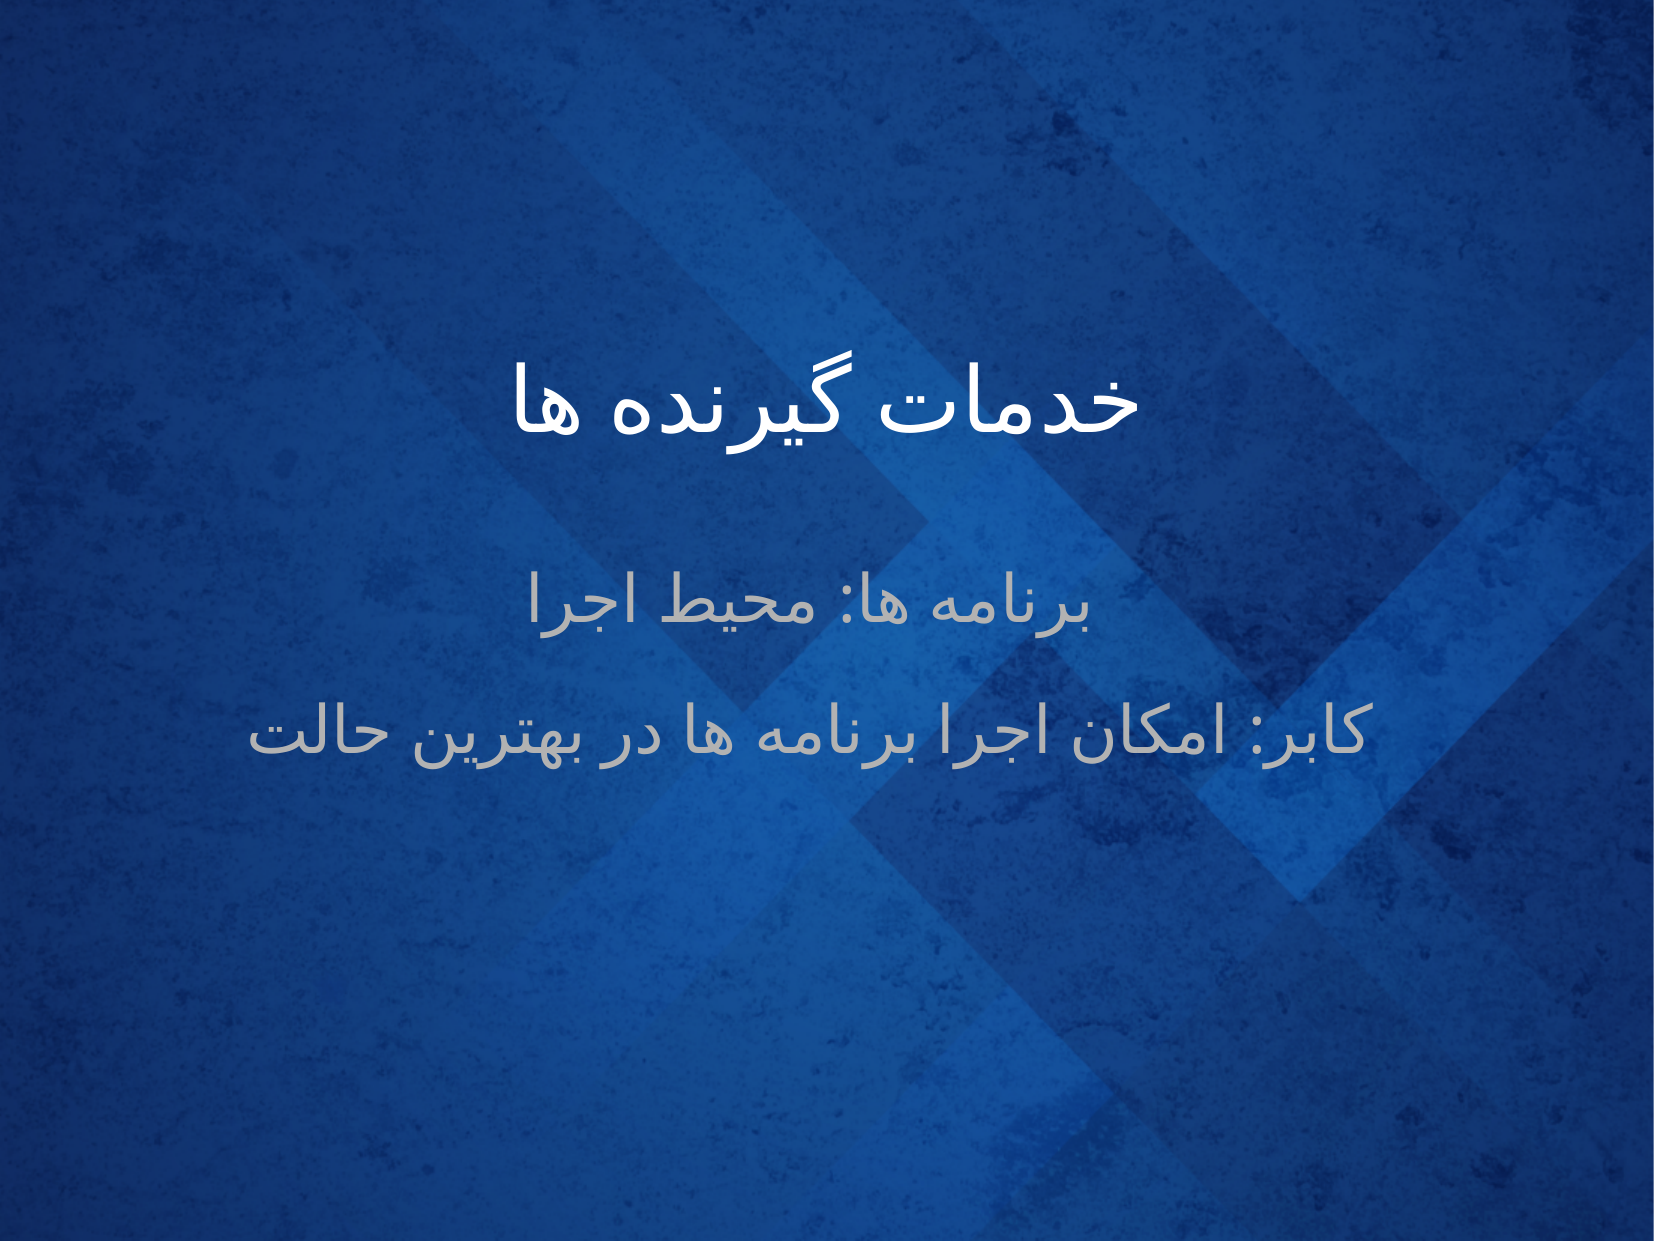

# خدمات گیرنده ها
برنامه ها: محیط اجرا
کابر: امکان اجرا برنامه ها در بهترین حالت